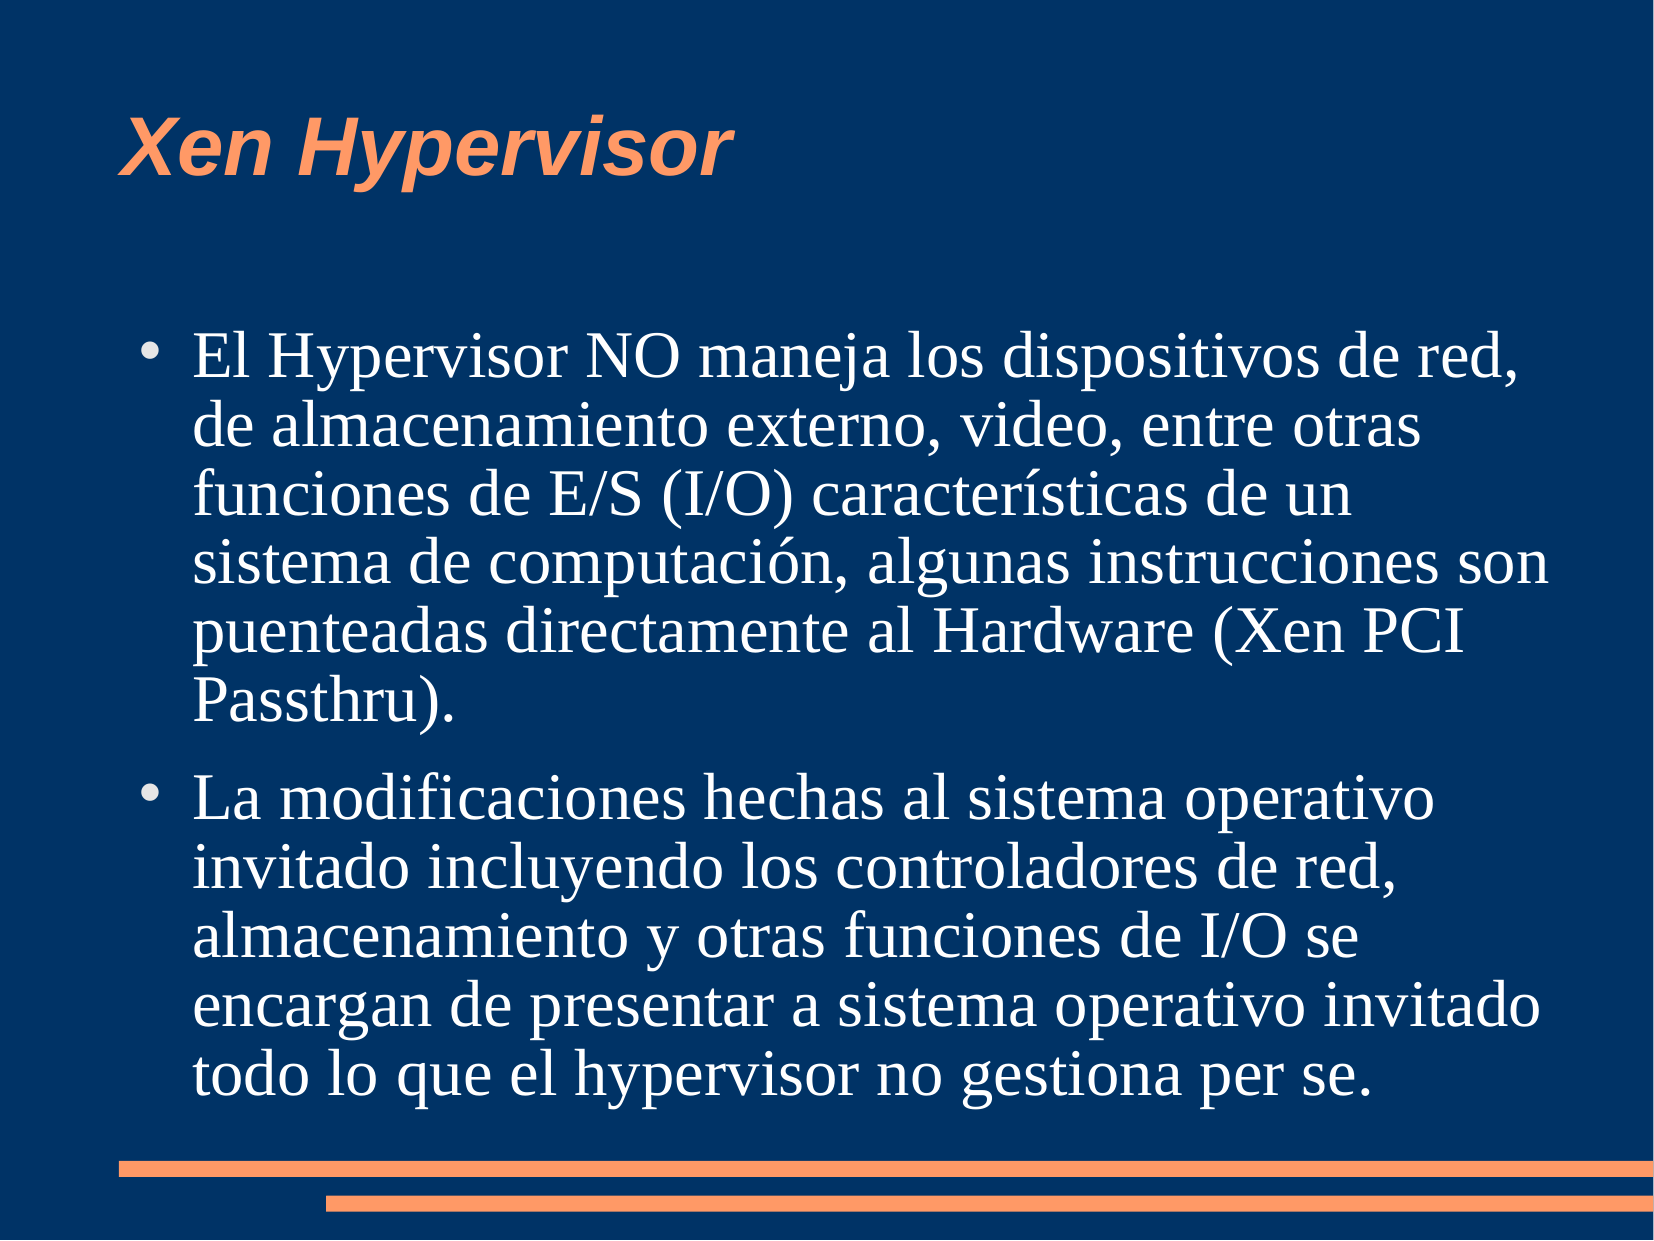

# Xen Hypervisor
El Hypervisor NO maneja los dispositivos de red, de almacenamiento externo, video, entre otras funciones de E/S (I/O) características de un sistema de computación, algunas instrucciones son puenteadas directamente al Hardware (Xen PCI Passthru).
La modificaciones hechas al sistema operativo invitado incluyendo los controladores de red, almacenamiento y otras funciones de I/O se encargan de presentar a sistema operativo invitado todo lo que el hypervisor no gestiona per se.